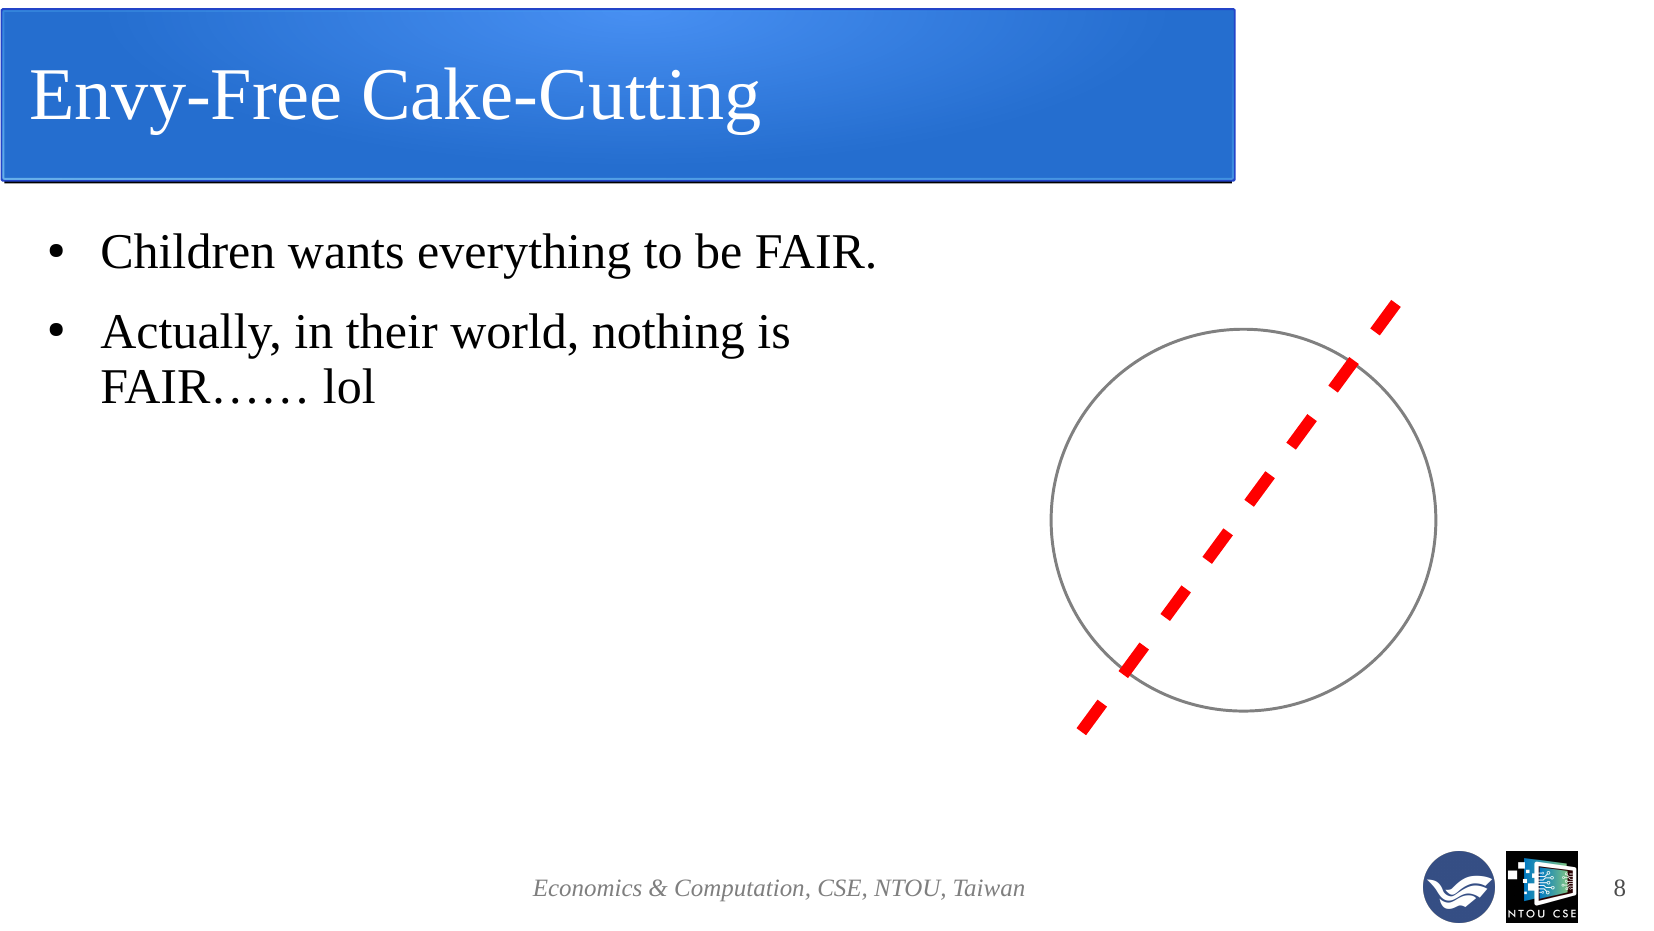

# Envy-Free Cake-Cutting
Children wants everything to be FAIR.
Actually, in their world, nothing is FAIR…… lol
Economics & Computation, CSE, NTOU, Taiwan
8